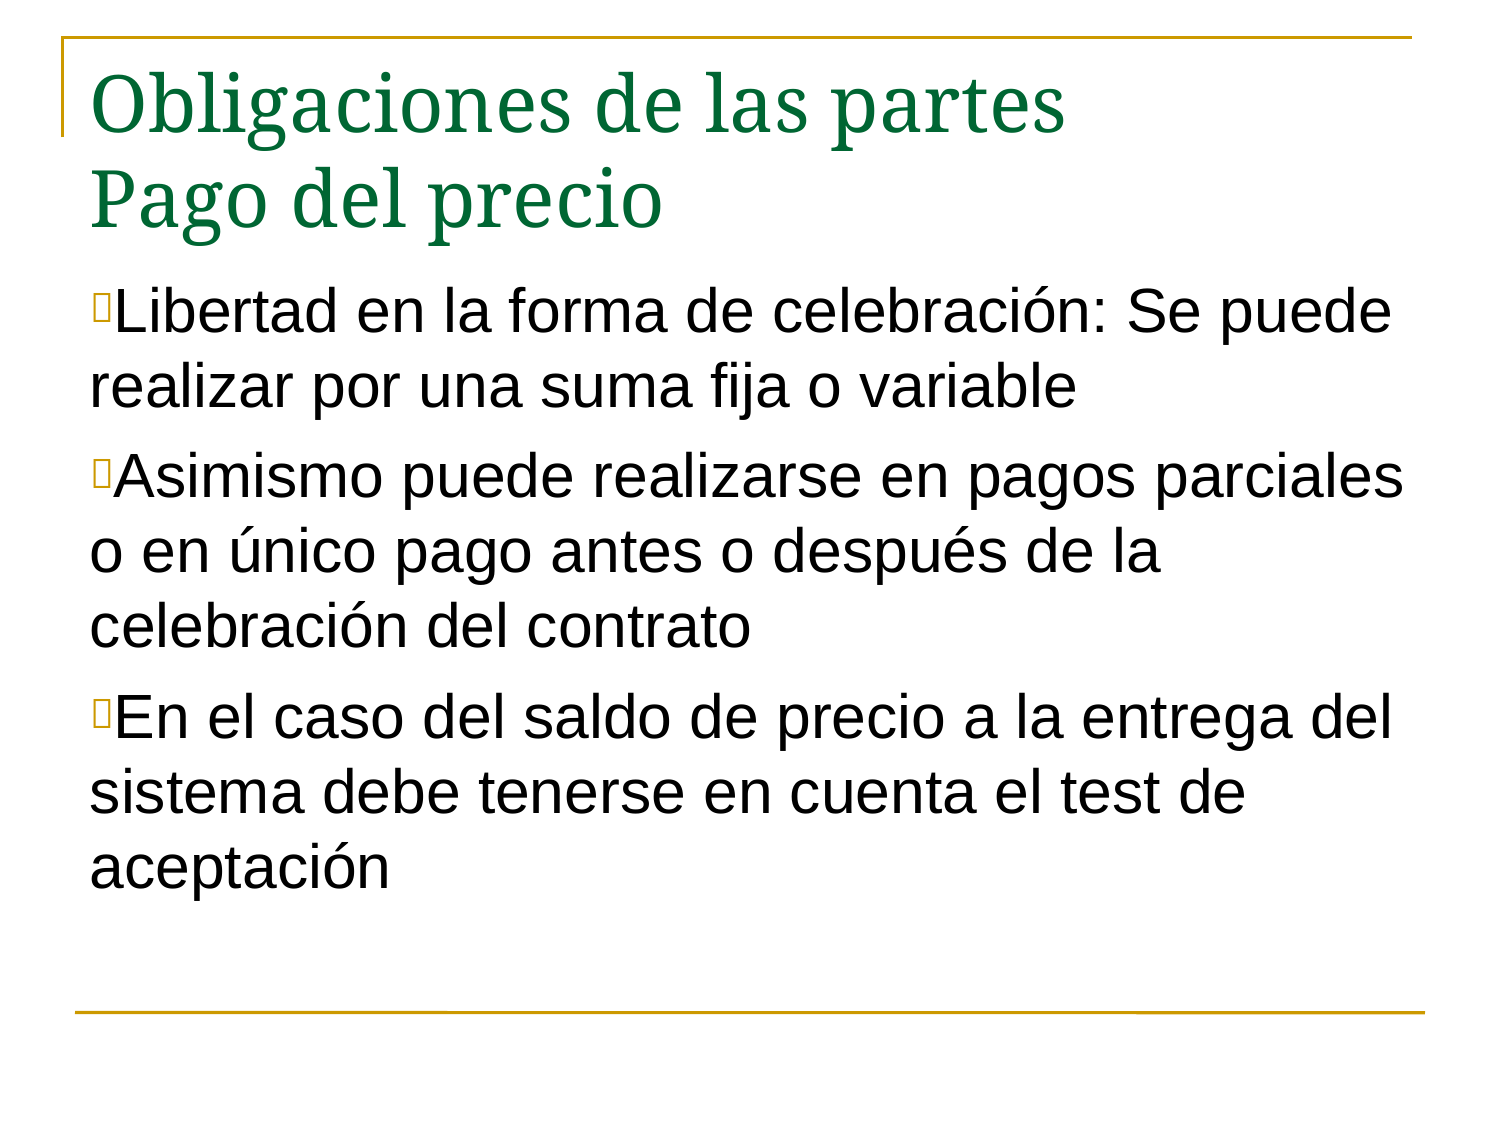

# Obligaciones de las partes Pago del precio
Libertad en la forma de celebración: Se puede realizar por una suma fija o variable
Asimismo puede realizarse en pagos parciales o en único pago antes o después de la celebración del contrato
En el caso del saldo de precio a la entrega del sistema debe tenerse en cuenta el test de aceptación